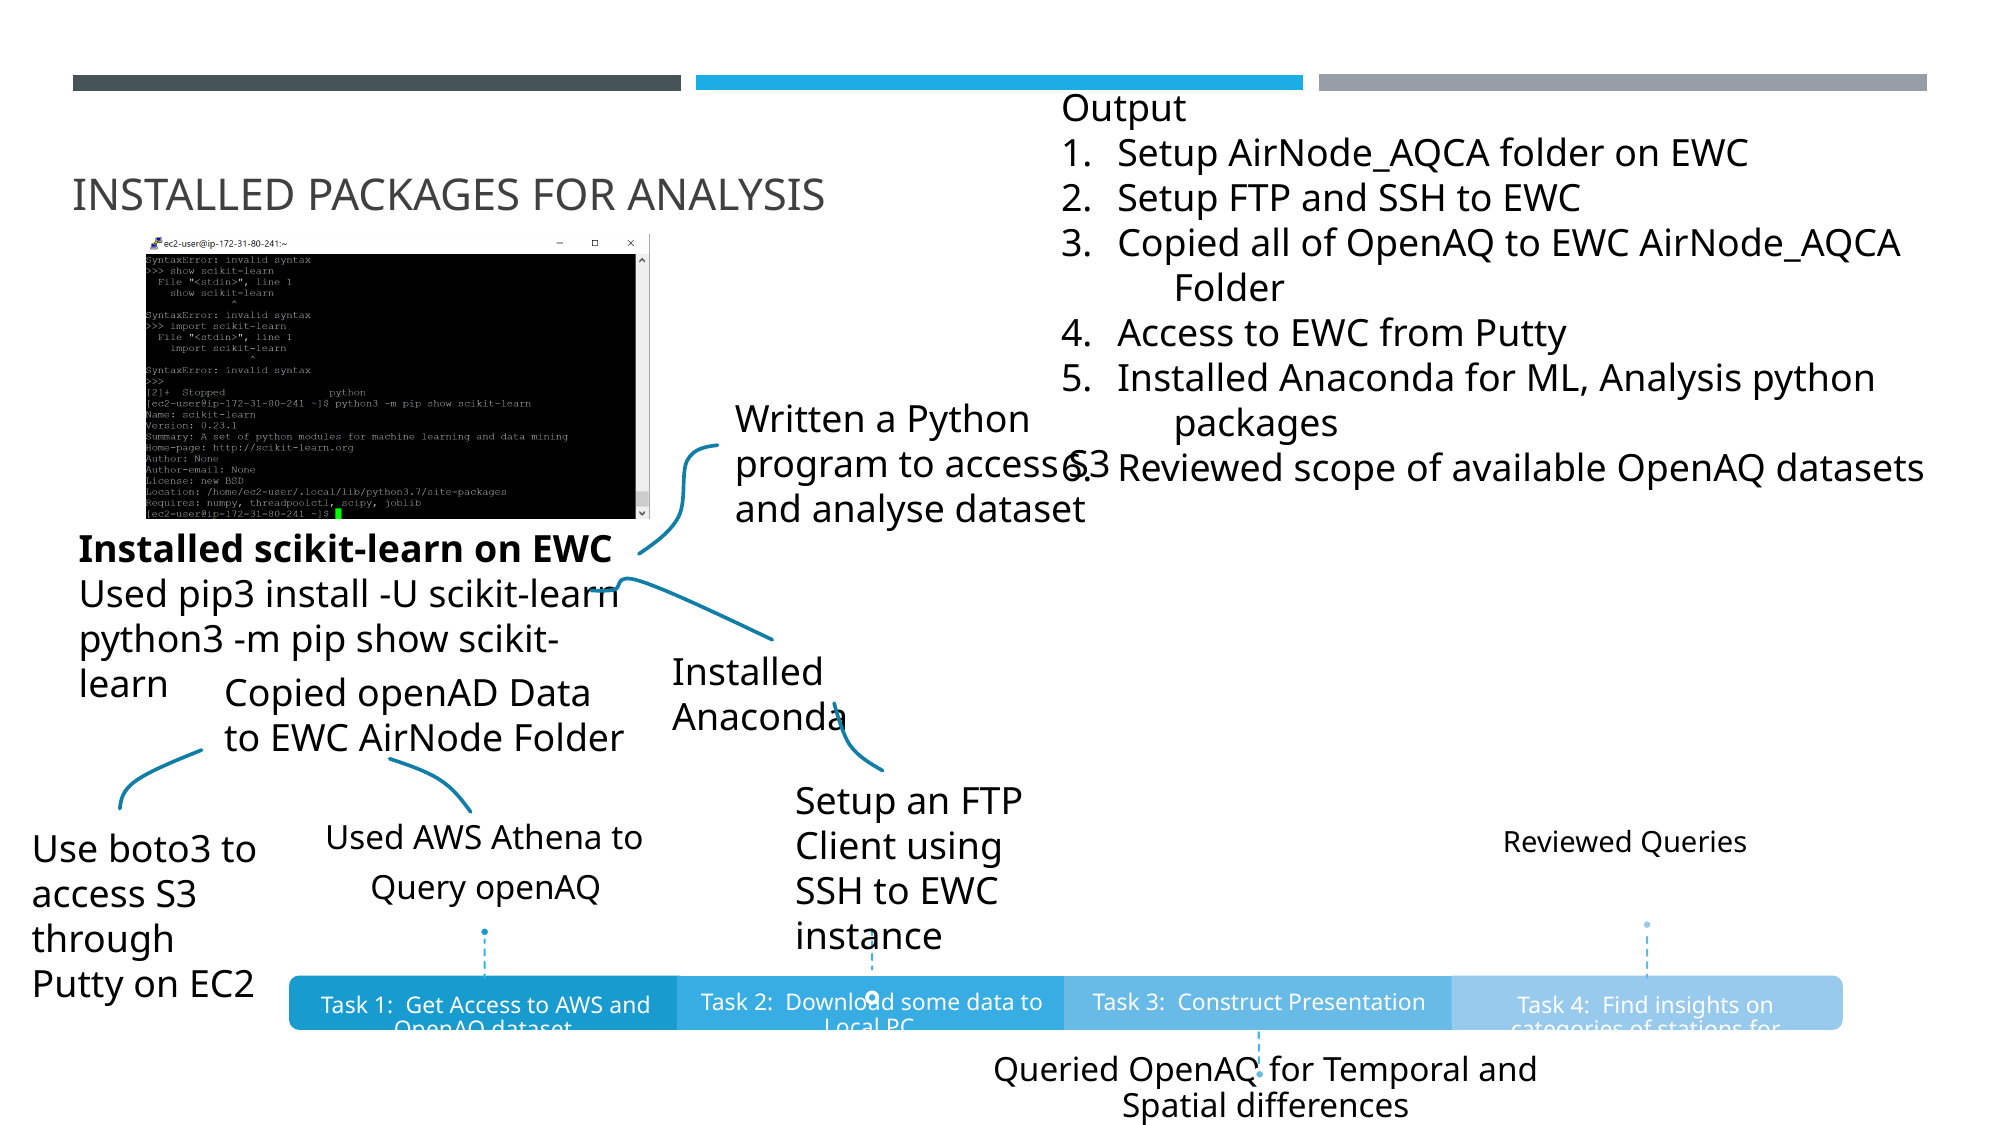

Output
Setup AirNode_AQCA folder on EWC
Setup FTP and SSH to EWC
Copied all of OpenAQ to EWC AirNode_AQCA Folder
Access to EWC from Putty
Installed Anaconda for ML, Analysis python packages
Reviewed scope of available OpenAQ datasets
# INSTALLED PACKAGES for ANALYSIS
Written a Python program to access S3 and analyse dataset
Installed scikit-learn on EWC
Used pip3 install -U scikit-learn
python3 -m pip show scikit-learn
Installed Anaconda
Copied openAD Data to EWC AirNode Folder
Used AWS Athena to
 Query openAQ
Reviewed Queries
Queried OpenAQ for Temporal and Spatial differences
Task 1: Get Access to AWS and OpenAQ dataset
Task 2: Download some data to Local PC
Task 3: Construct Presentation
Task 4: Find insights on categories of stations for Milestone 2
Setup an FTP Client using SSH to EWC instance
Use boto3 to access S3 through Putty on EC2